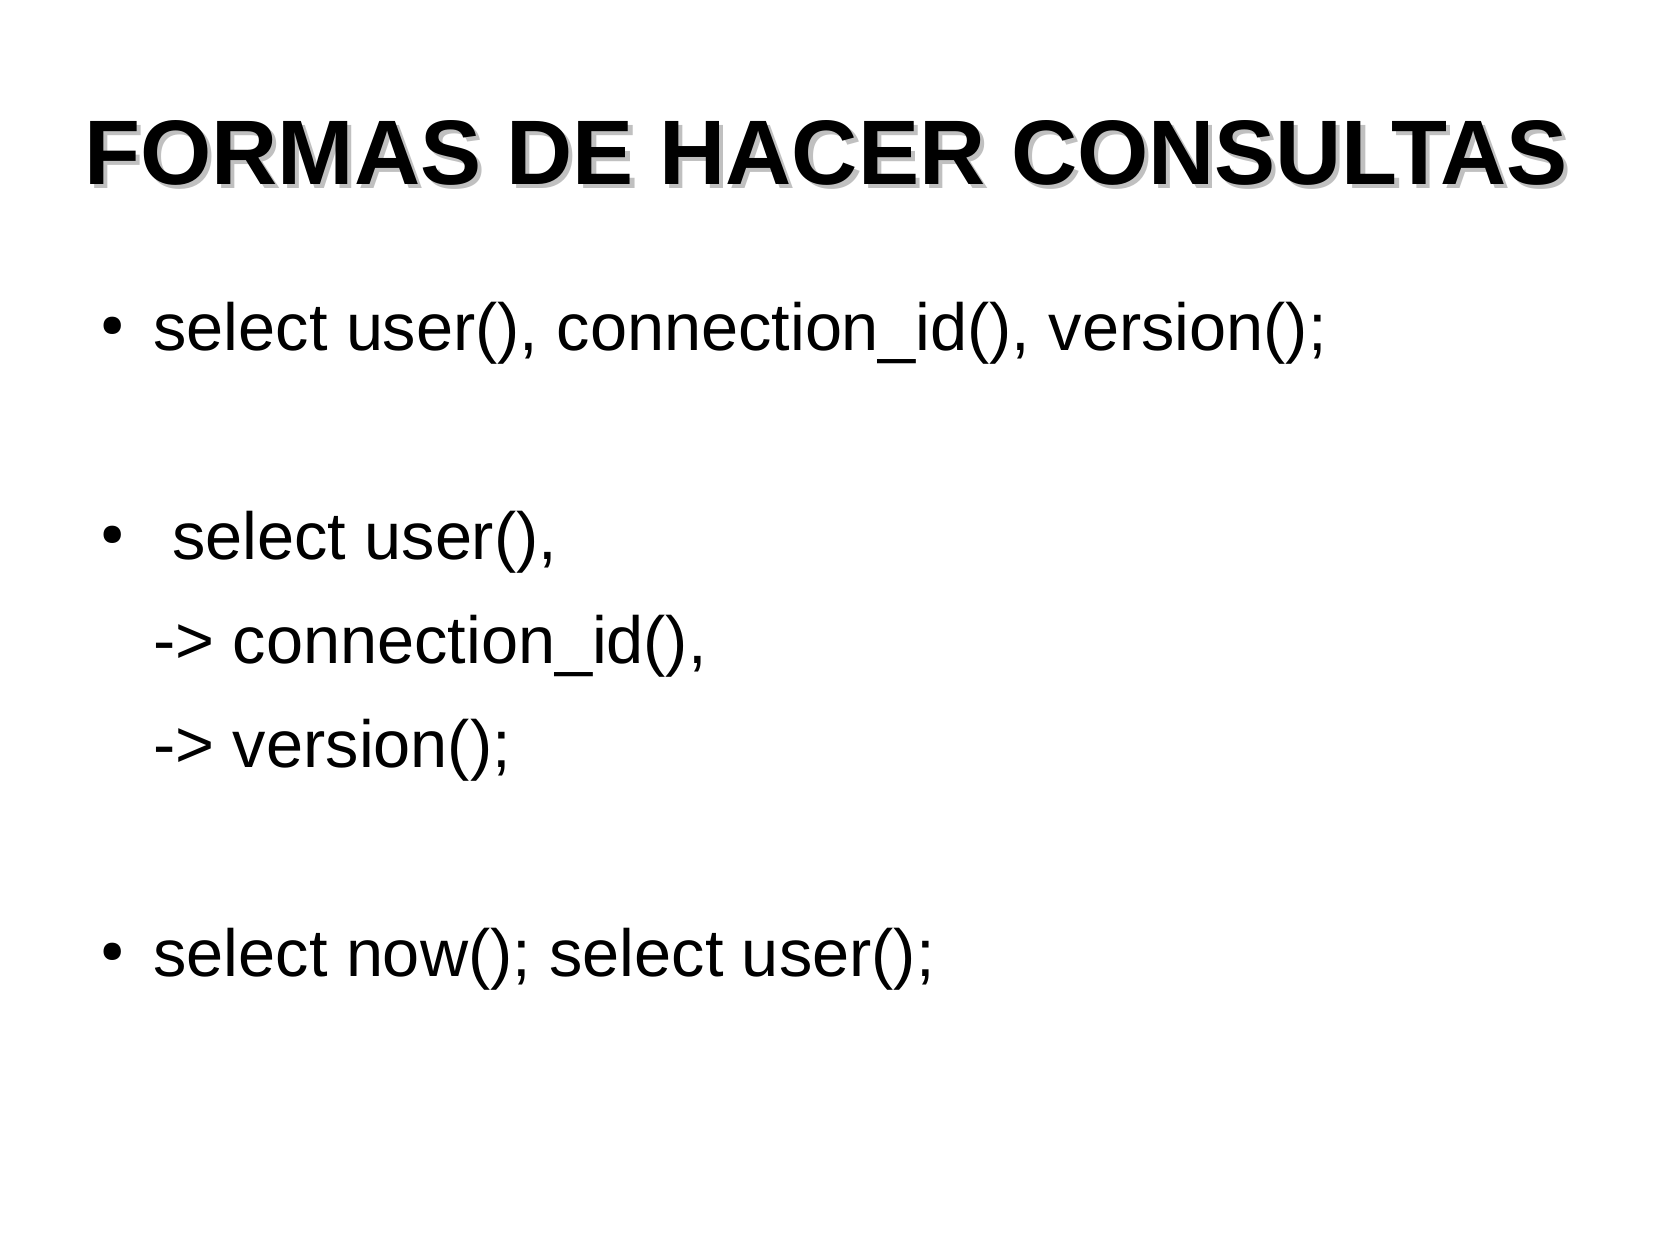

# FORMAS DE HACER CONSULTAS
select user(), connection_id(), version();
 select user(),
-> connection_id(),
-> version();
select now(); select user();